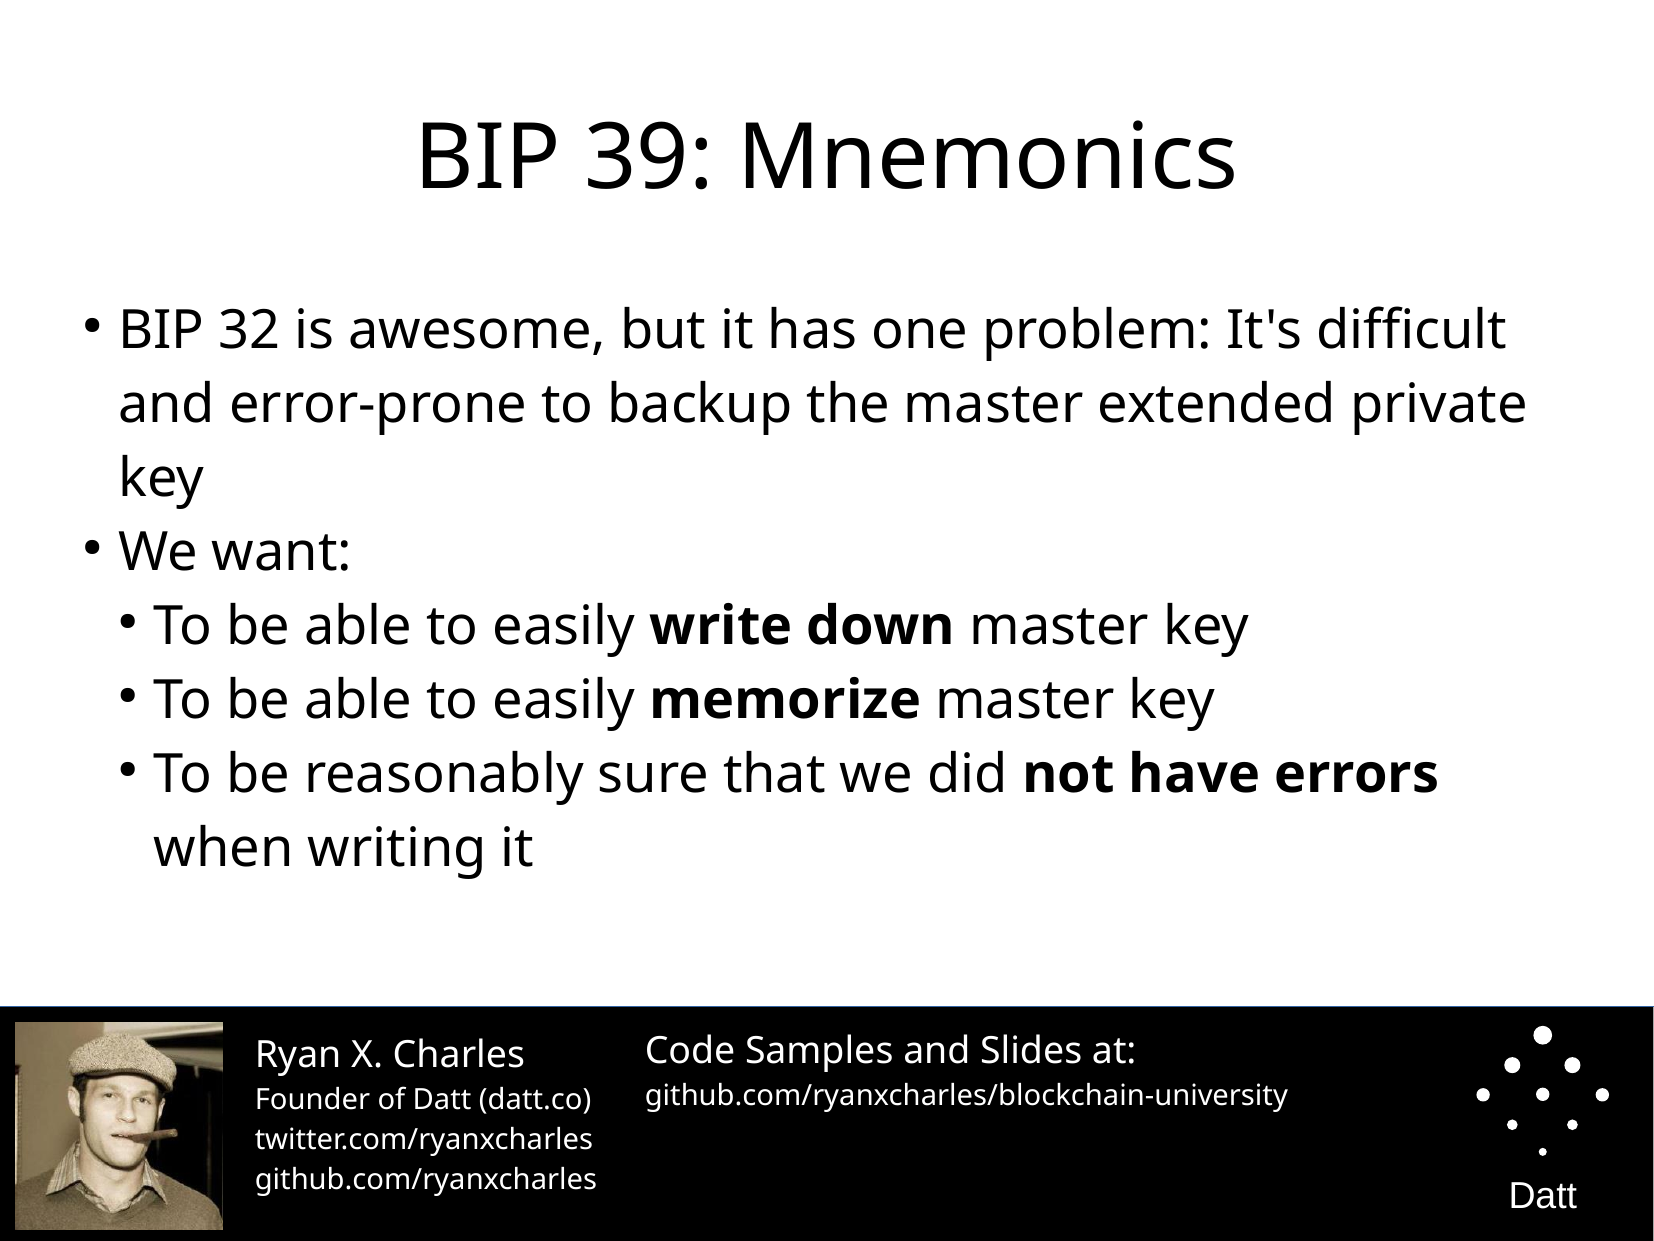

BIP 39: Mnemonics
# BIP 32 is awesome, but it has one problem: It's difficult and error-prone to backup the master extended private key
We want:
To be able to easily write down master key
To be able to easily memorize master key
To be reasonably sure that we did not have errors when writing it
Code Samples and Slides at:
github.com/ryanxcharles/blockchain-university
Ryan X. Charles
Founder of Datt (datt.co)
twitter.com/ryanxcharles
github.com/ryanxcharles
Datt